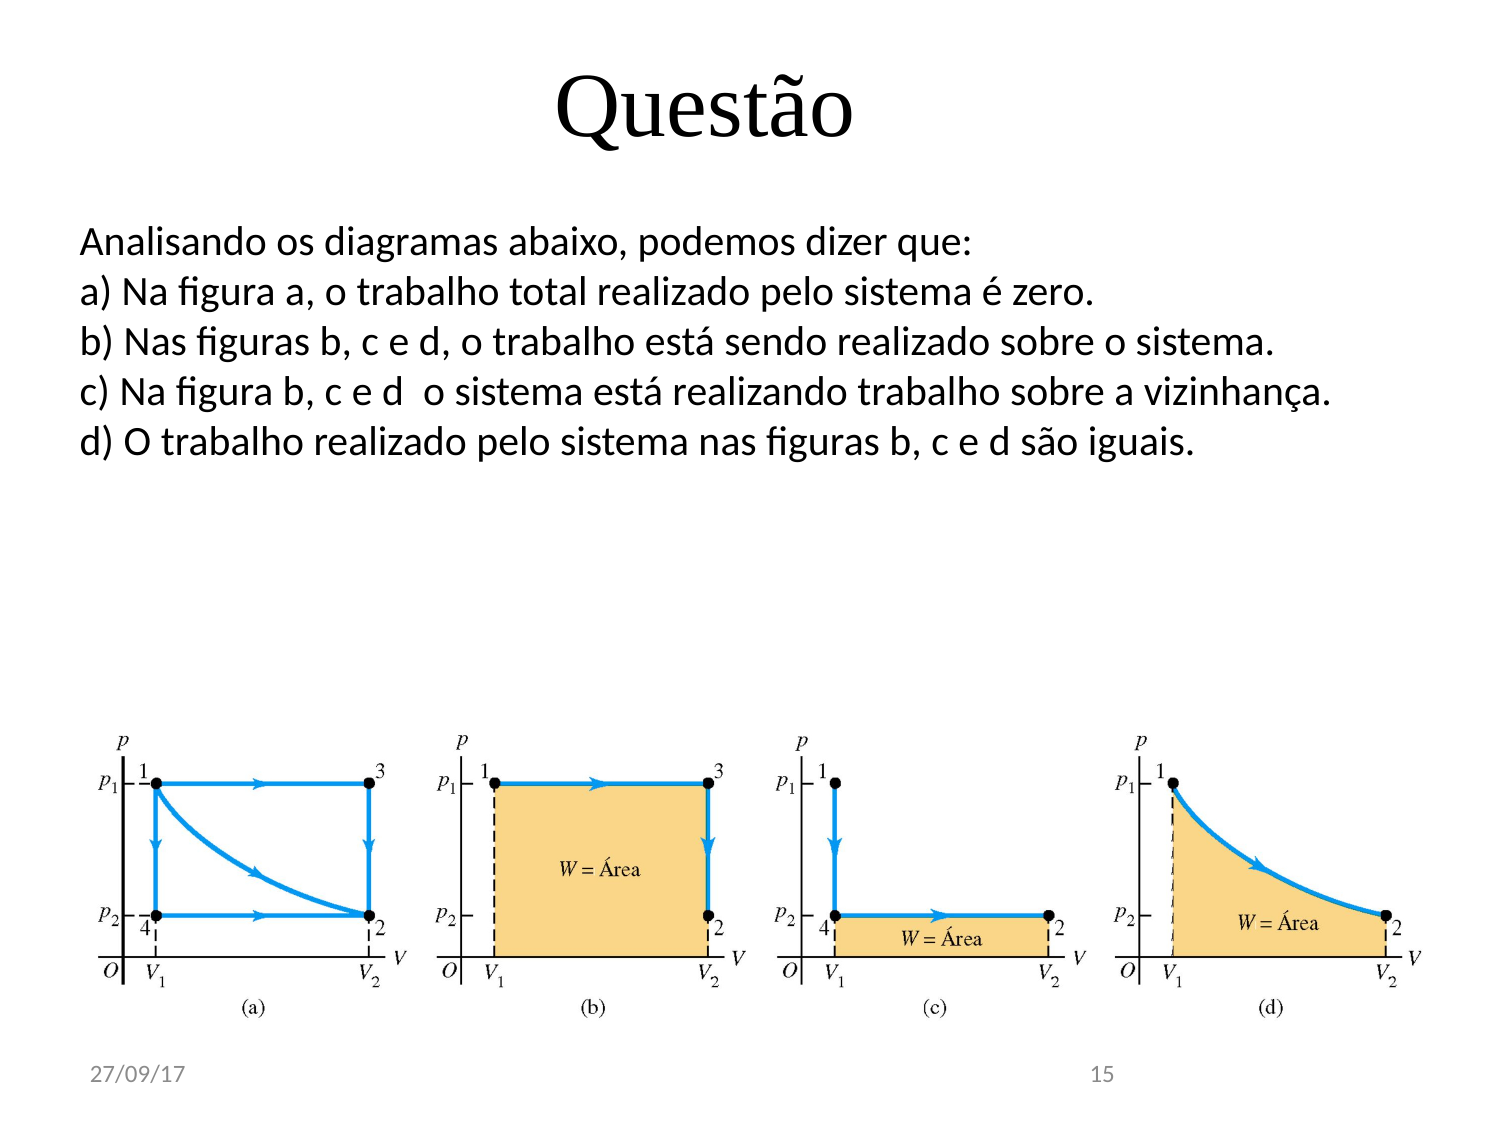

Questão
Analisando os diagramas abaixo, podemos dizer que:
a) Na figura a, o trabalho total realizado pelo sistema é zero.
b) Nas figuras b, c e d, o trabalho está sendo realizado sobre o sistema.
c) Na figura b, c e d o sistema está realizando trabalho sobre a vizinhança.
d) O trabalho realizado pelo sistema nas figuras b, c e d são iguais.
27/09/17